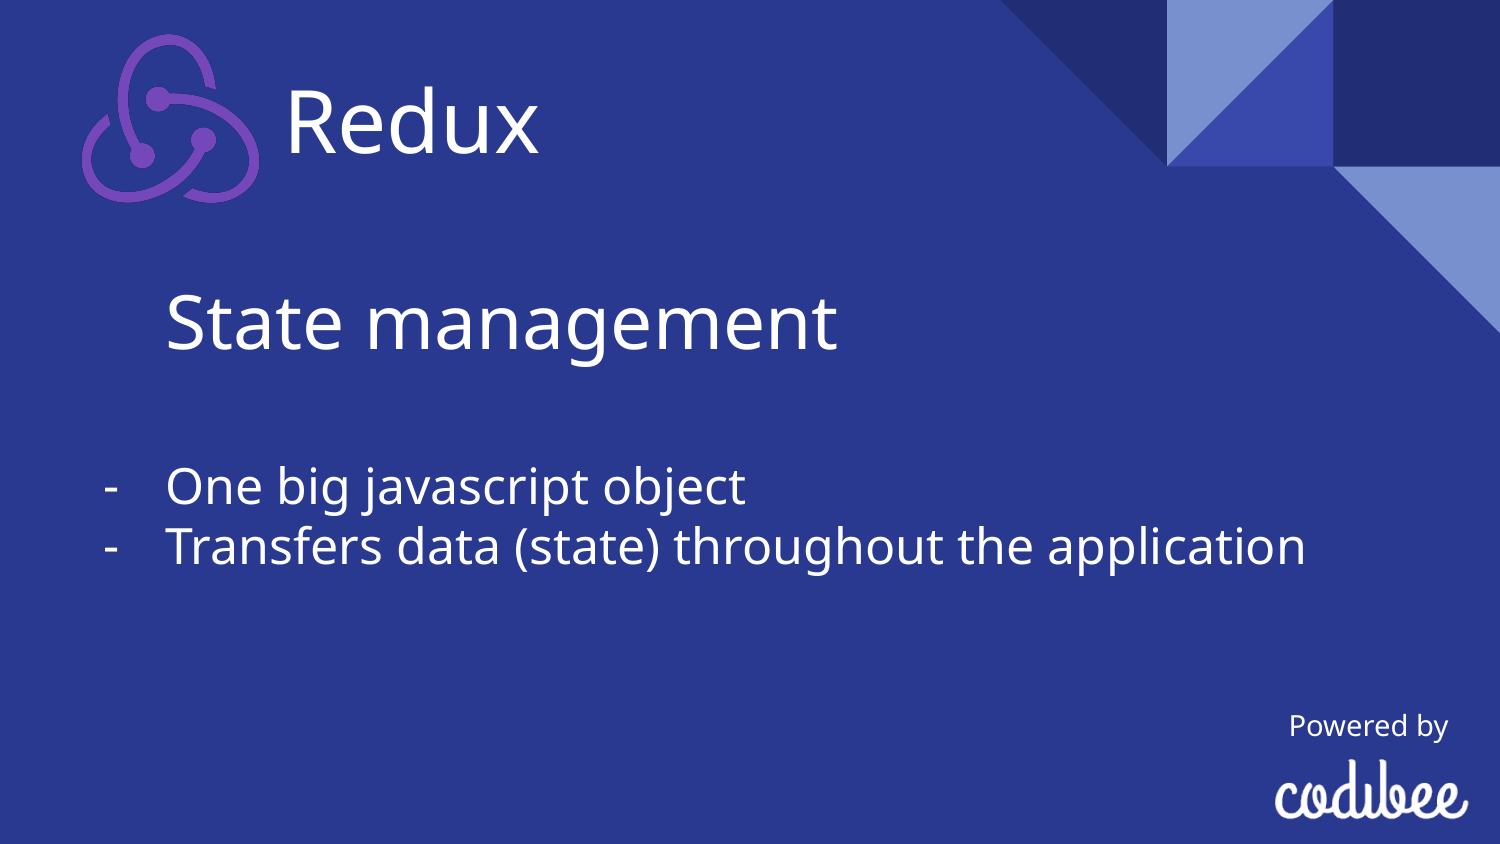

# Redux
State management
One big javascript object
Transfers data (state) throughout the application
Powered by